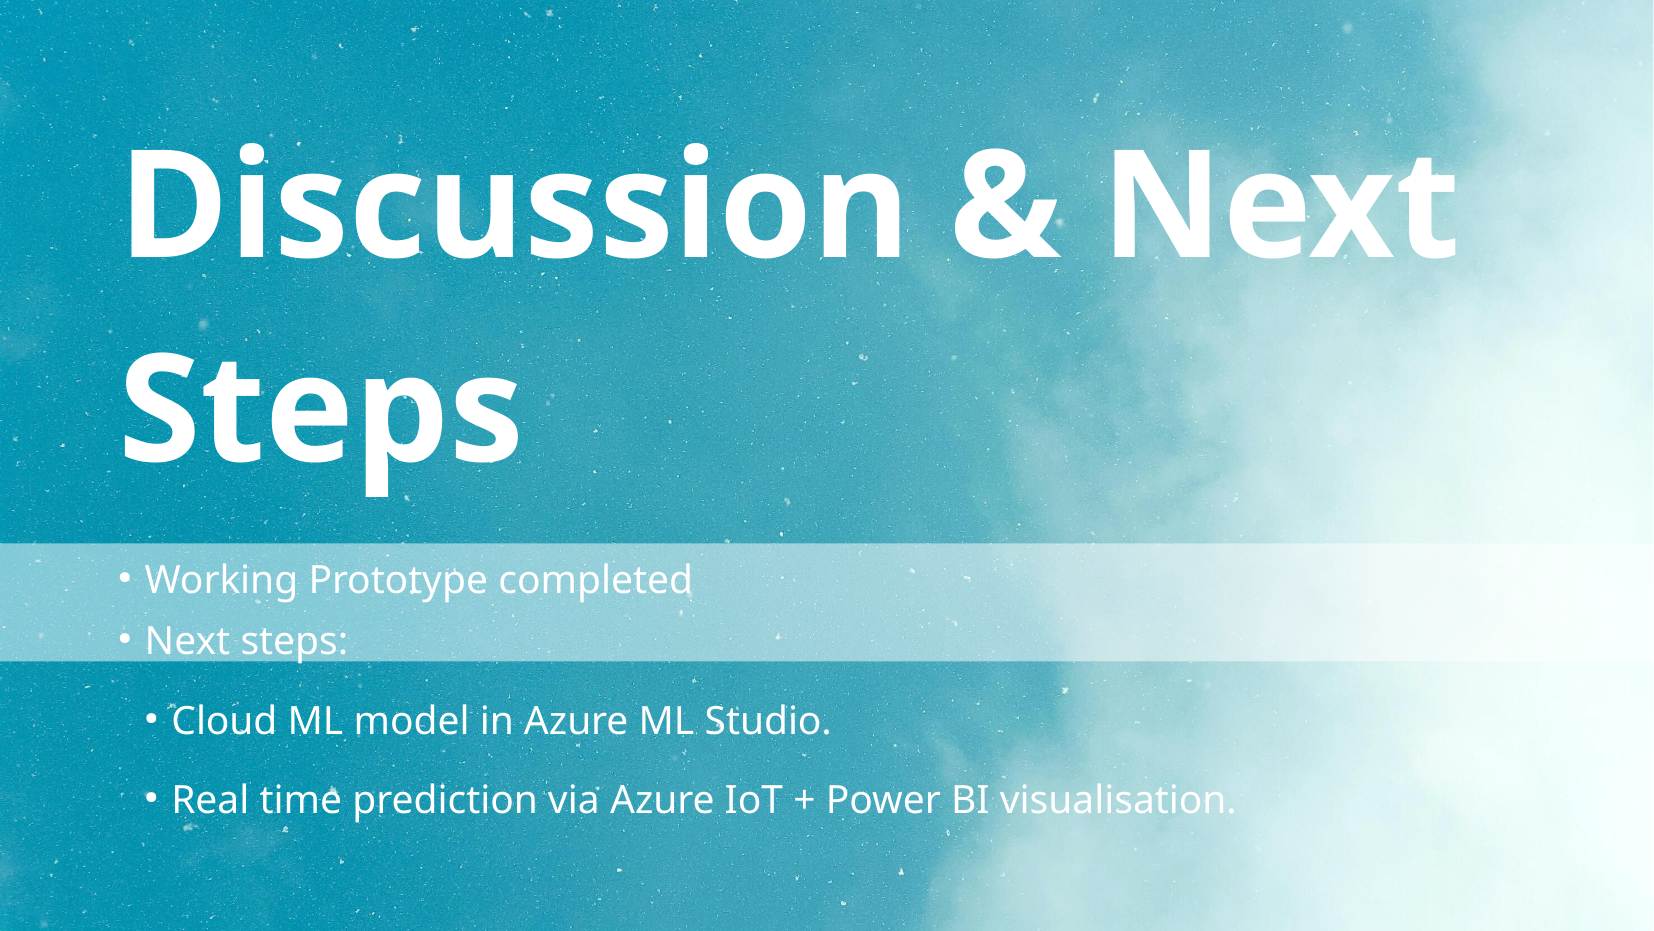

# Discussion & Next Steps
Working Prototype completed
Next steps:
Cloud ML model in Azure ML Studio.
Real time prediction via Azure IoT + Power BI visualisation.